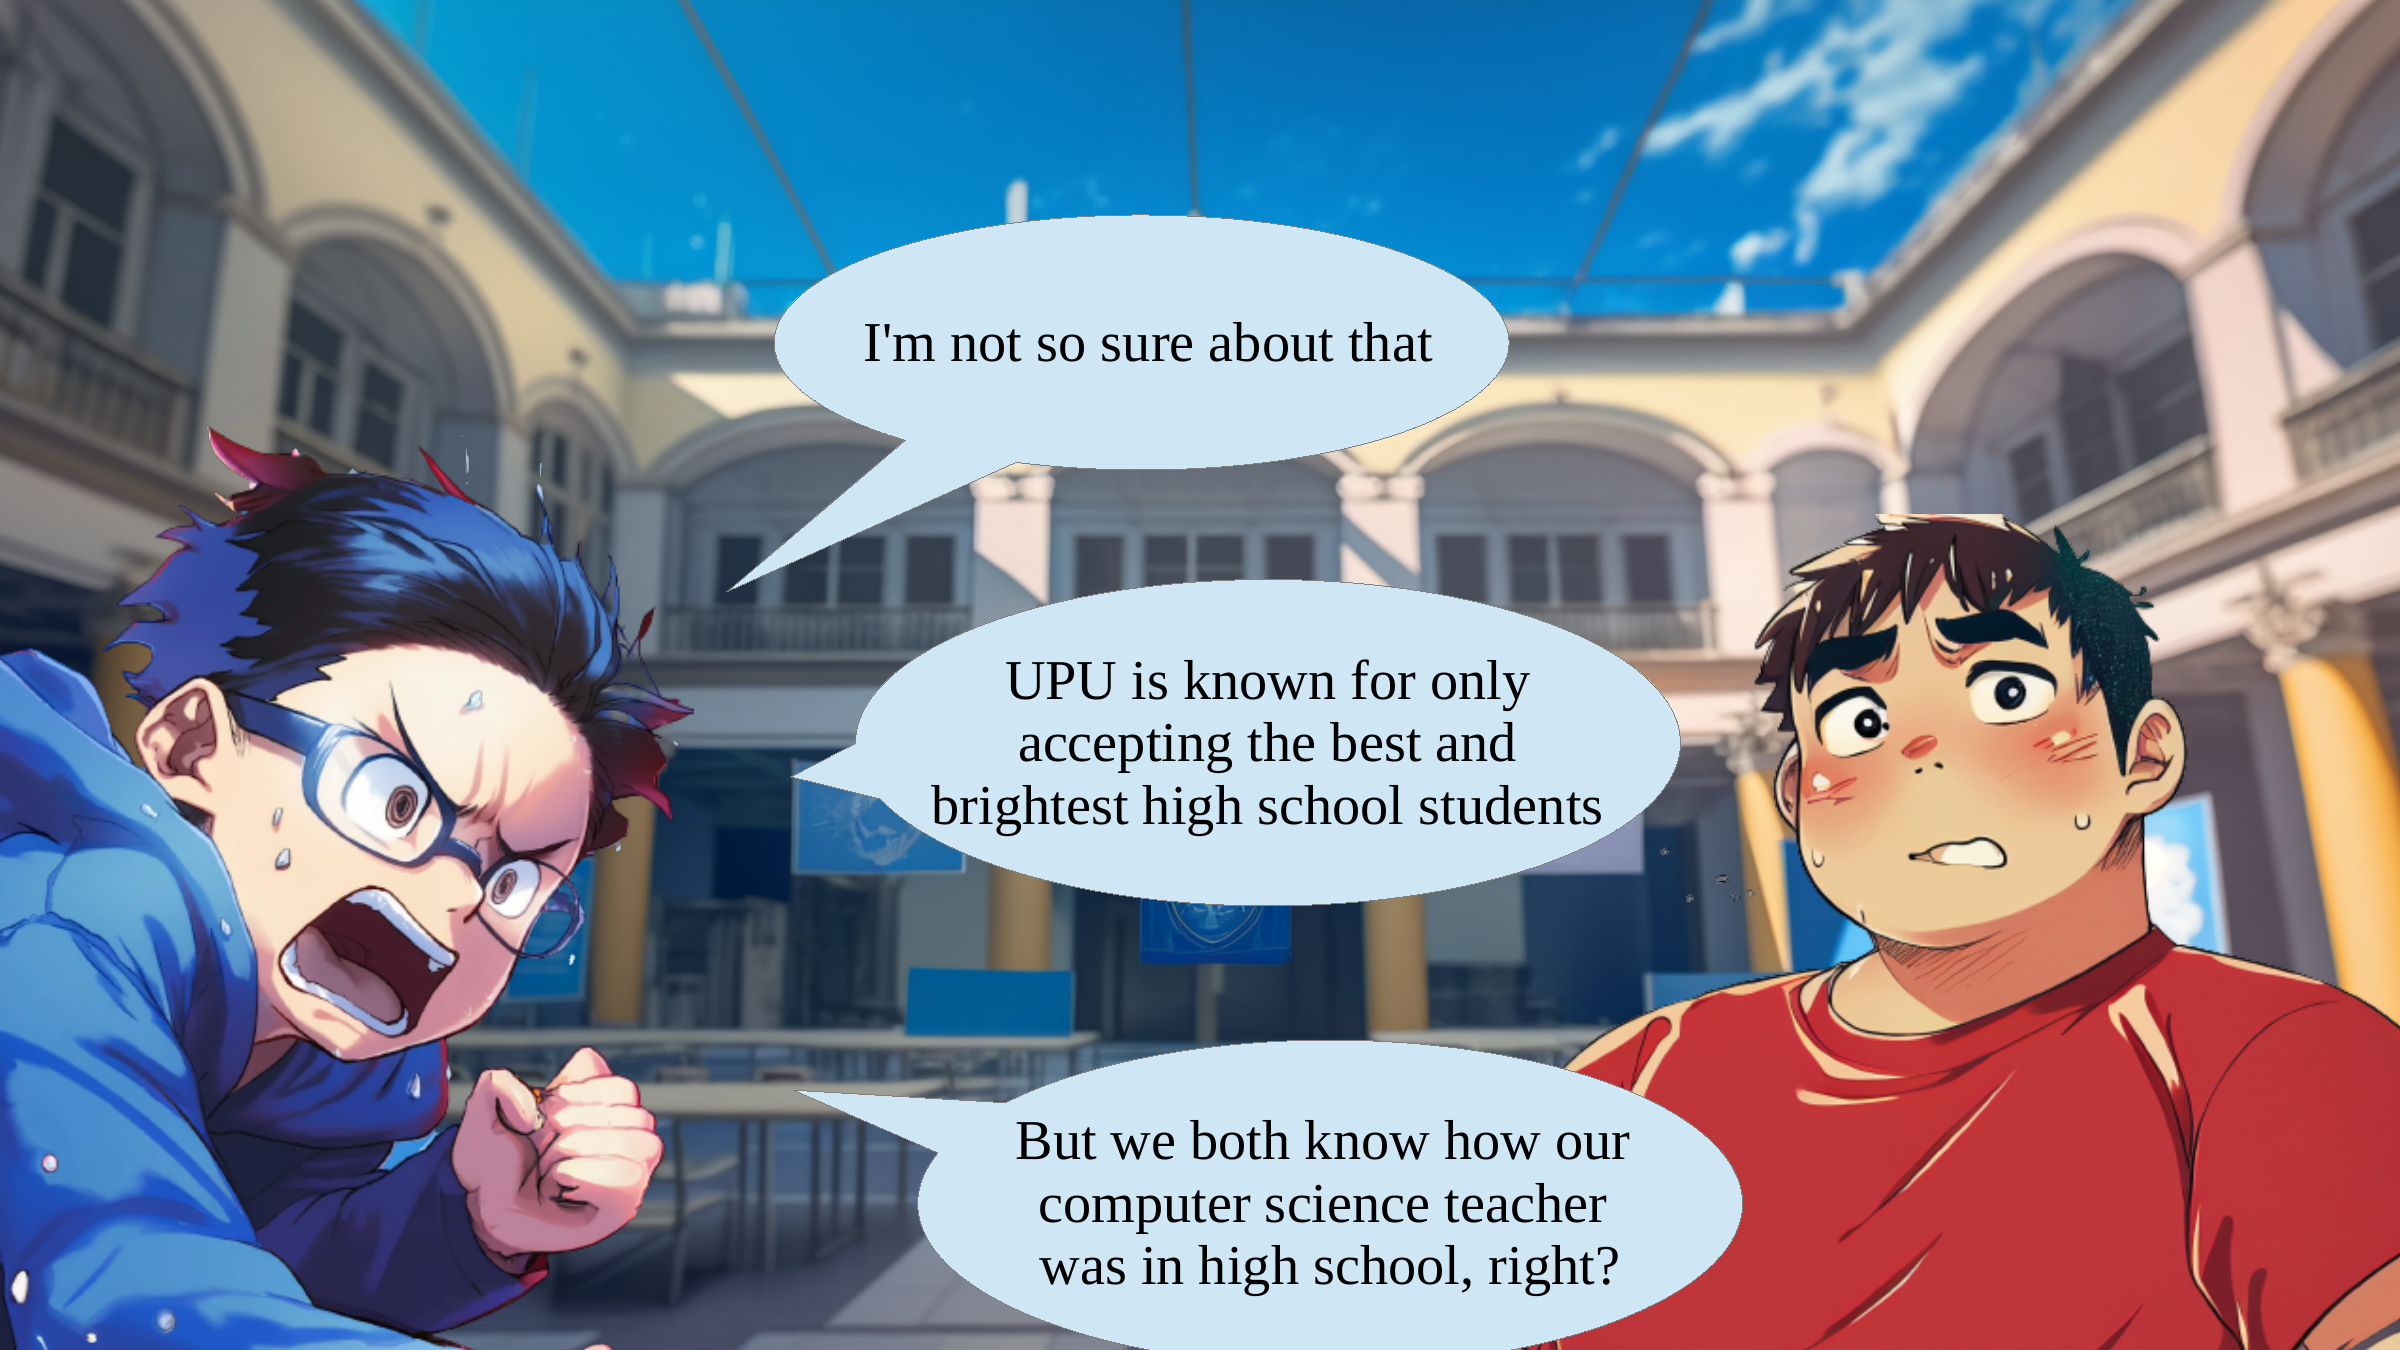

I'm not so sure about that
UPU is known for only
 accepting the best and
brightest high school students
But we both know how our
computer science teacher
was in high school, right?